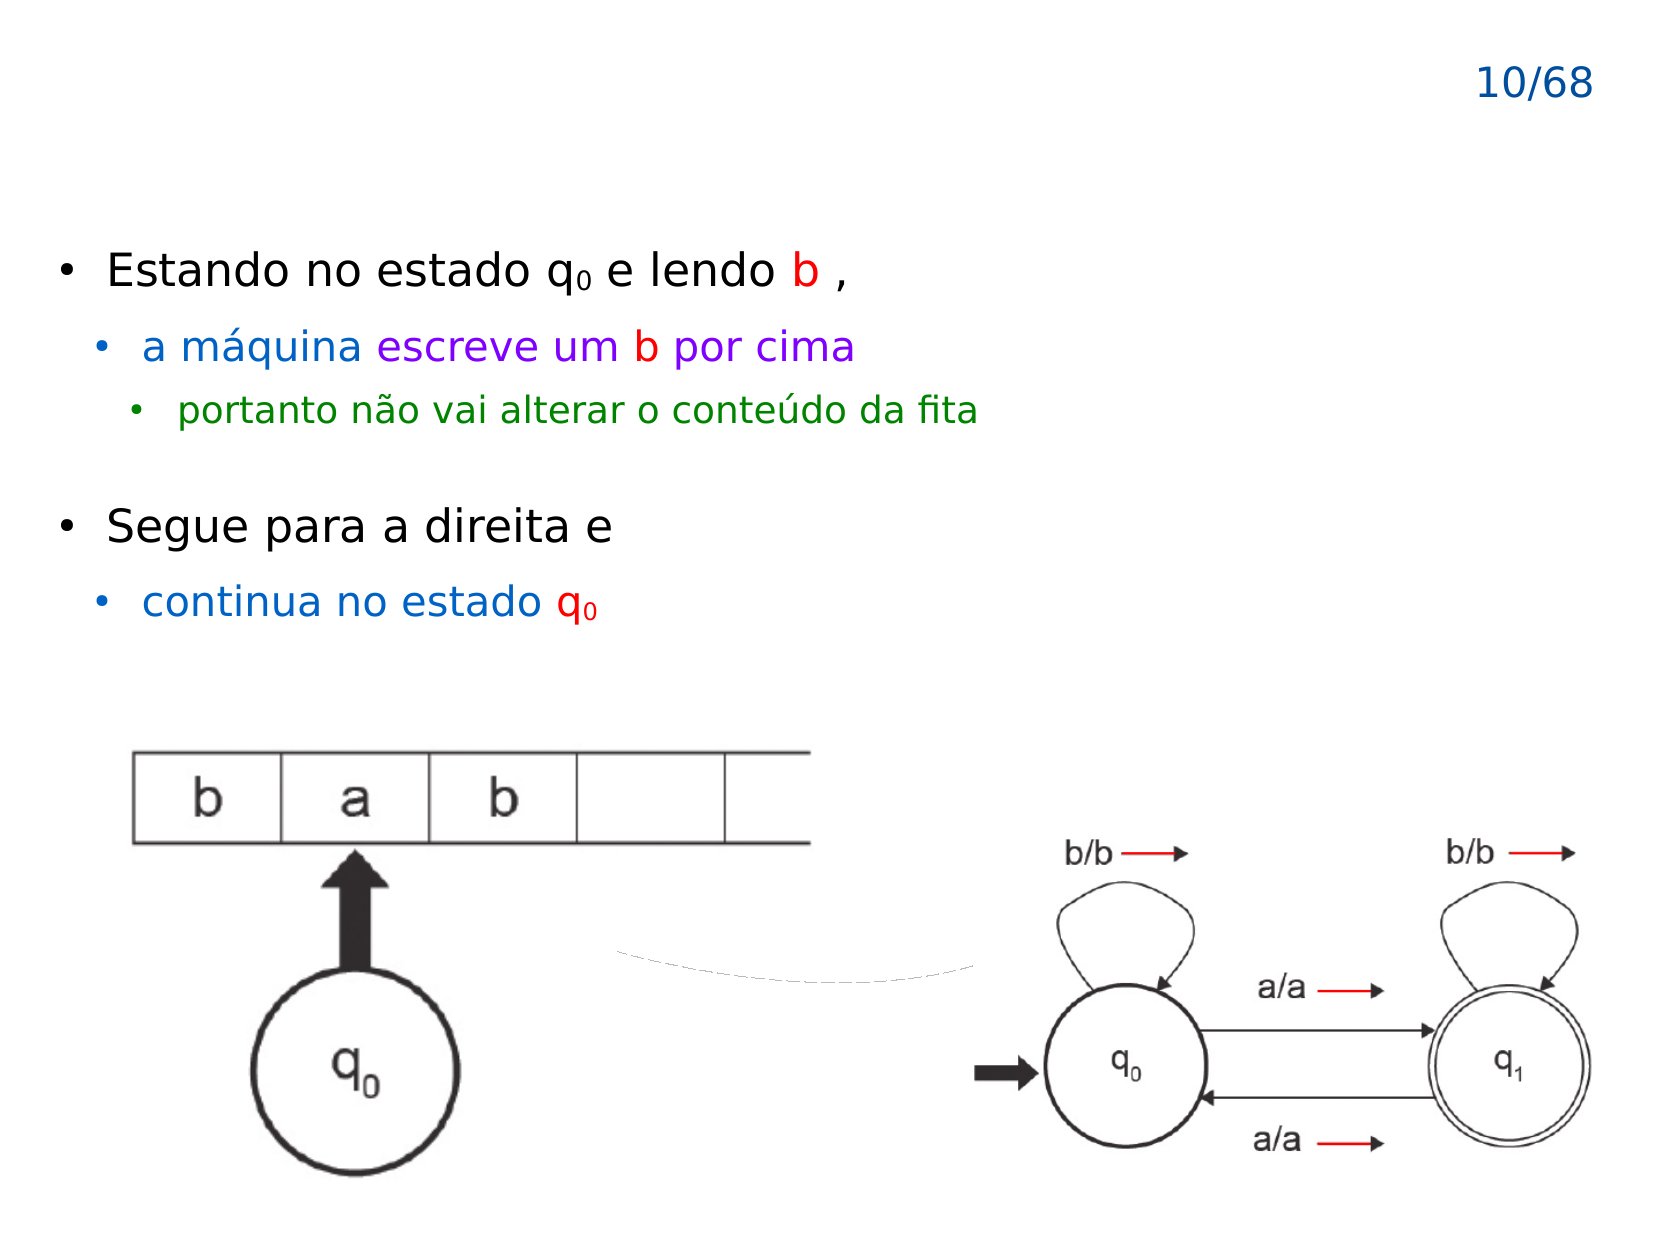

#
10
Estando no estado q0 e lendo b ,
a máquina escreve um b por cima
portanto não vai alterar o conteúdo da fita
Segue para a direita e
continua no estado q0